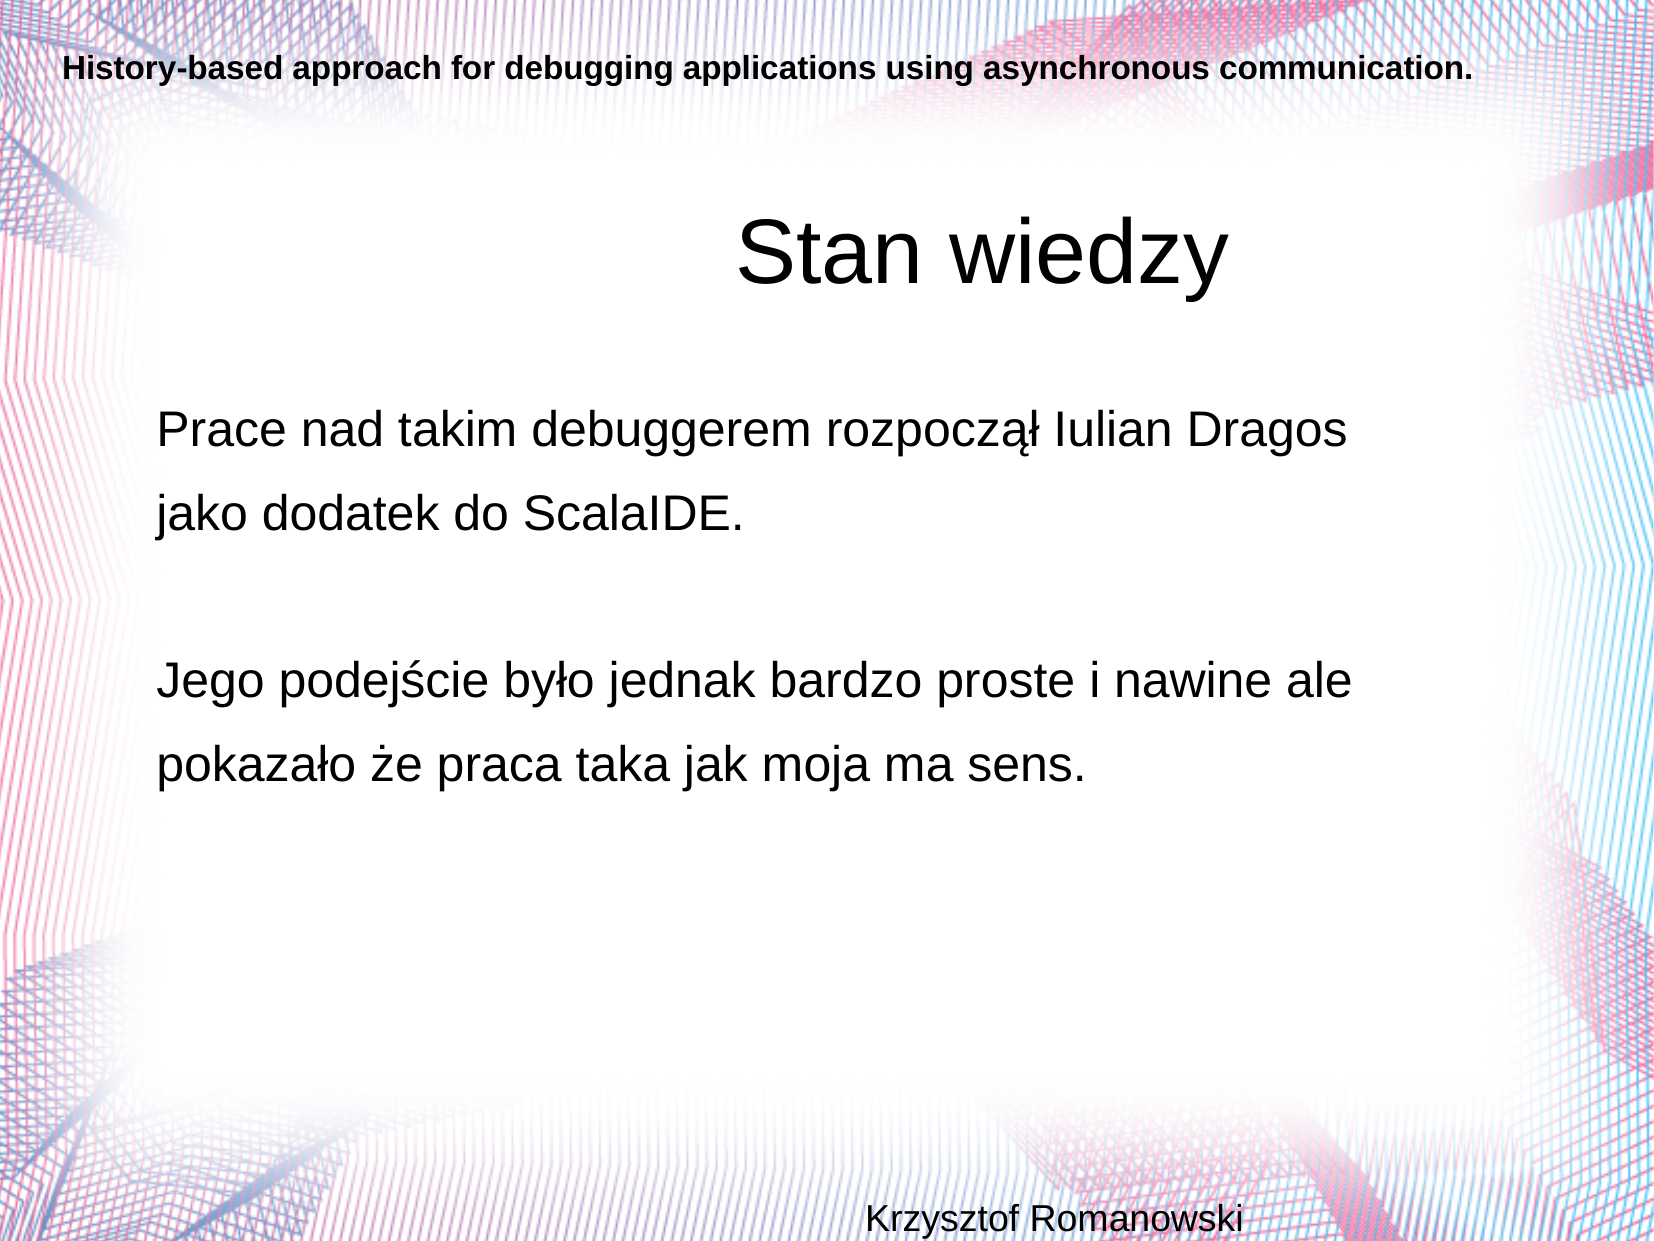

History-based approach for debugging applications using asynchronous communication.
Stan wiedzy
Prace nad takim debuggerem rozpoczął Iulian Dragos jako dodatek do ScalaIDE.
Jego podejście było jednak bardzo proste i nawine ale pokazało że praca taka jak moja ma sens.
Krzysztof Romanowski